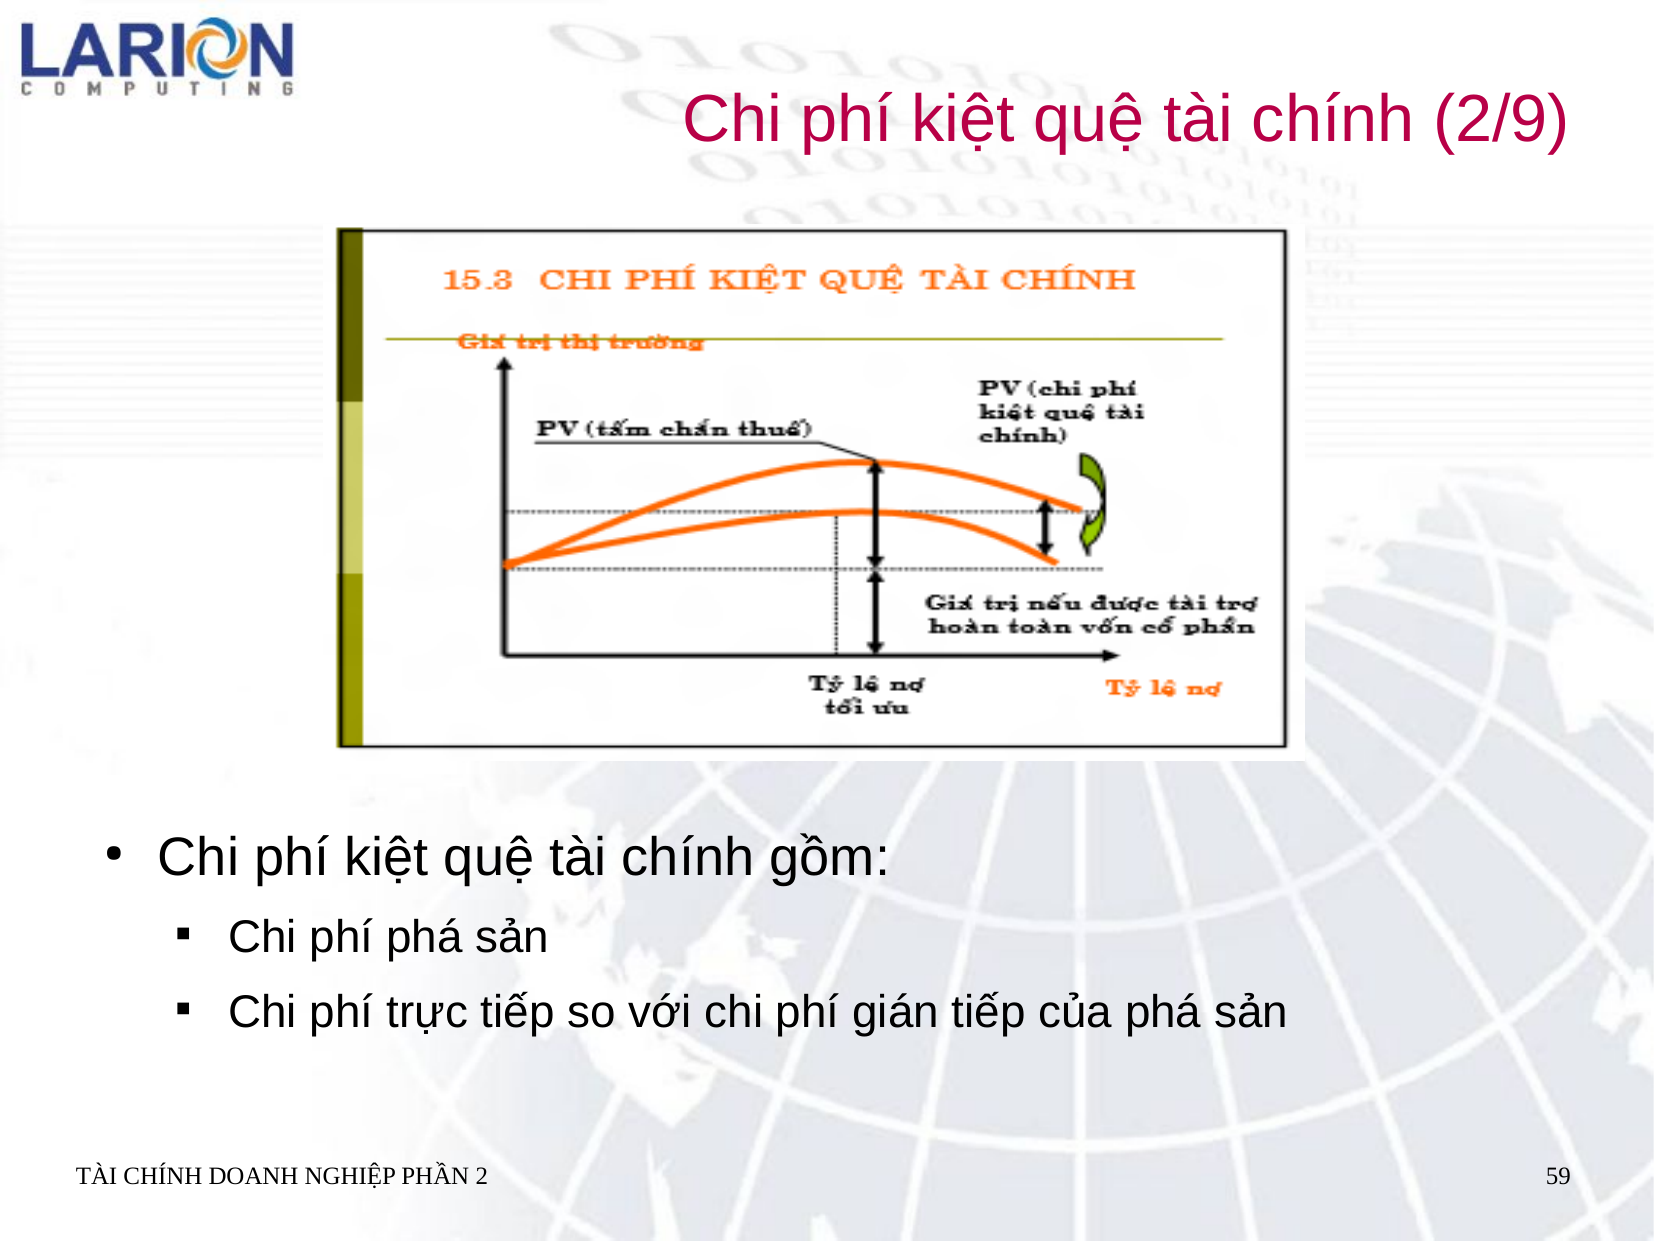

# Chi phí kiệt quệ tài chính (2/9)
Chi phí kiệt quệ tài chính gồm:
Chi phí phá sản
Chi phí trực tiếp so với chi phí gián tiếp của phá sản
TÀI CHÍNH DOANH NGHIỆP PHẦN 2
59